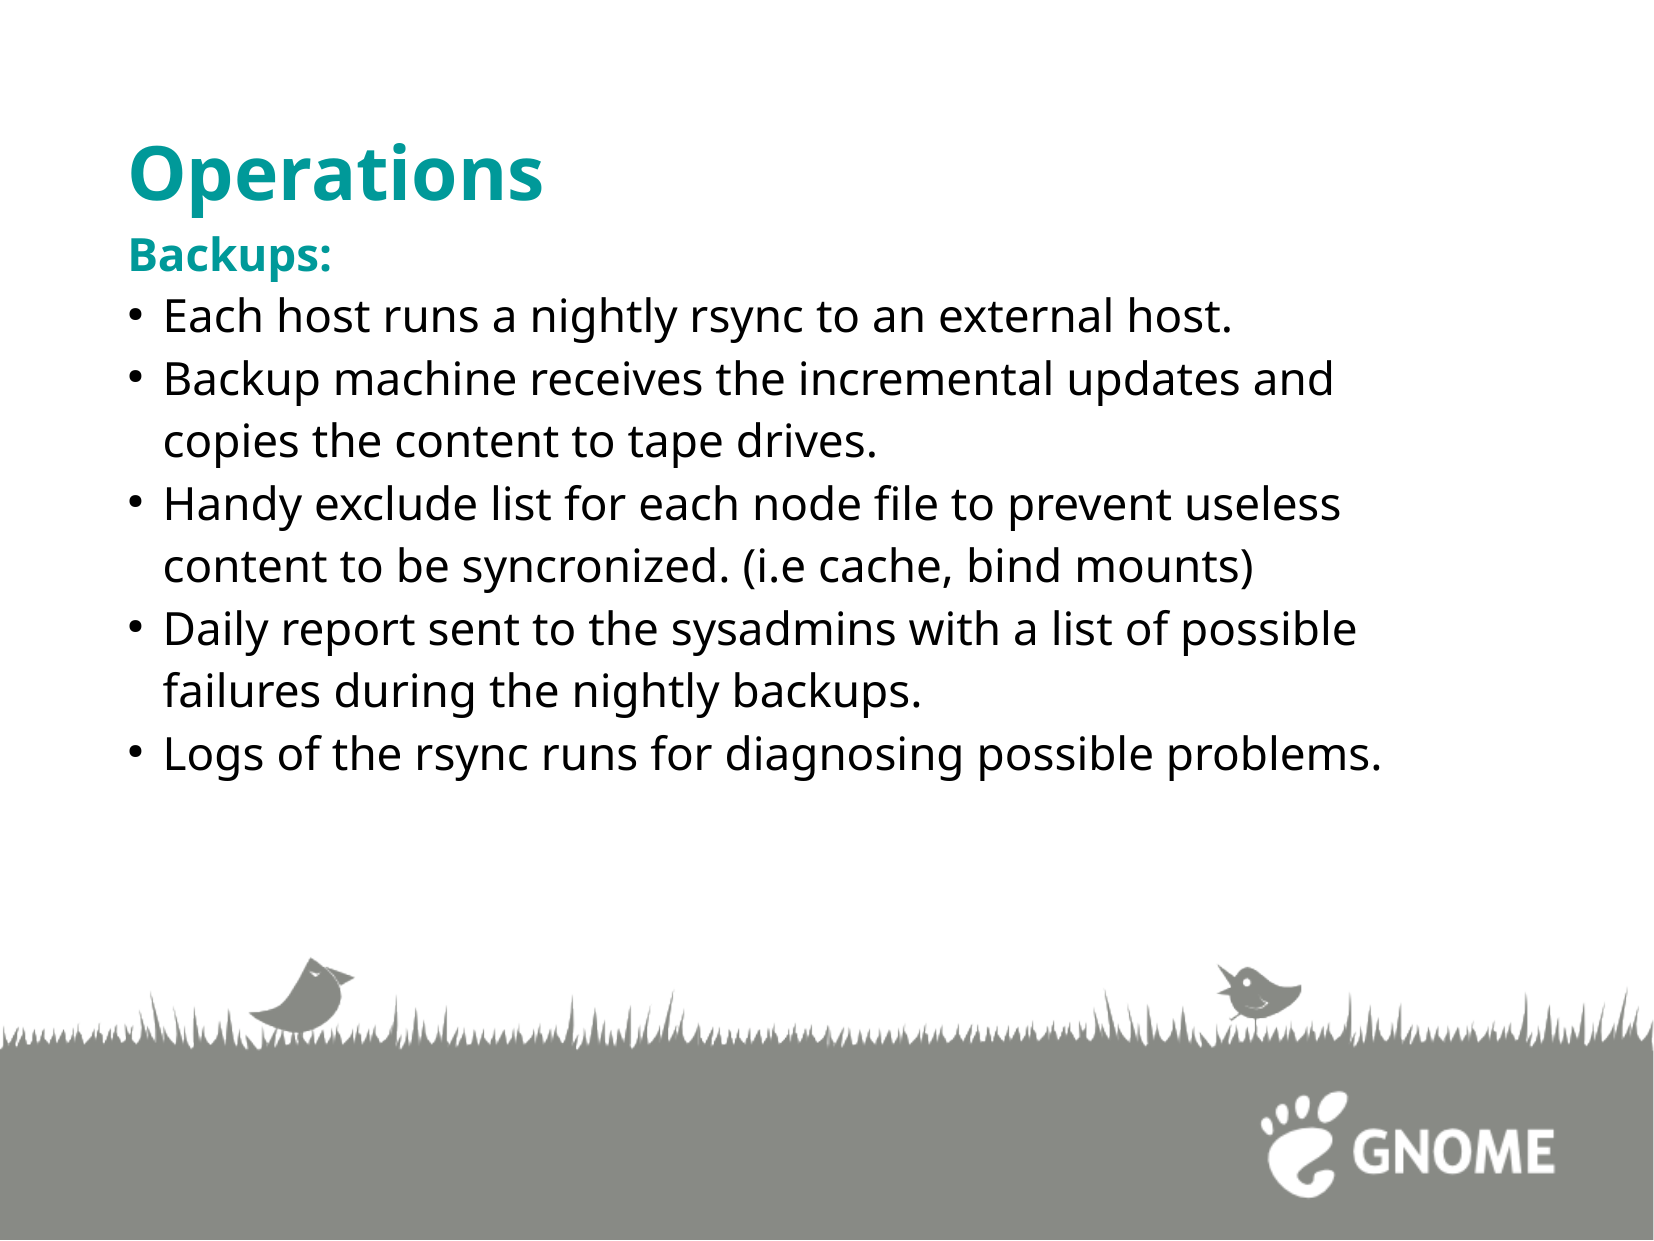

Operations
Backups:
Each host runs a nightly rsync to an external host.
Backup machine receives the incremental updates and copies the content to tape drives.
Handy exclude list for each node file to prevent useless content to be syncronized. (i.e cache, bind mounts)
Daily report sent to the sysadmins with a list of possible failures during the nightly backups.
Logs of the rsync runs for diagnosing possible problems.